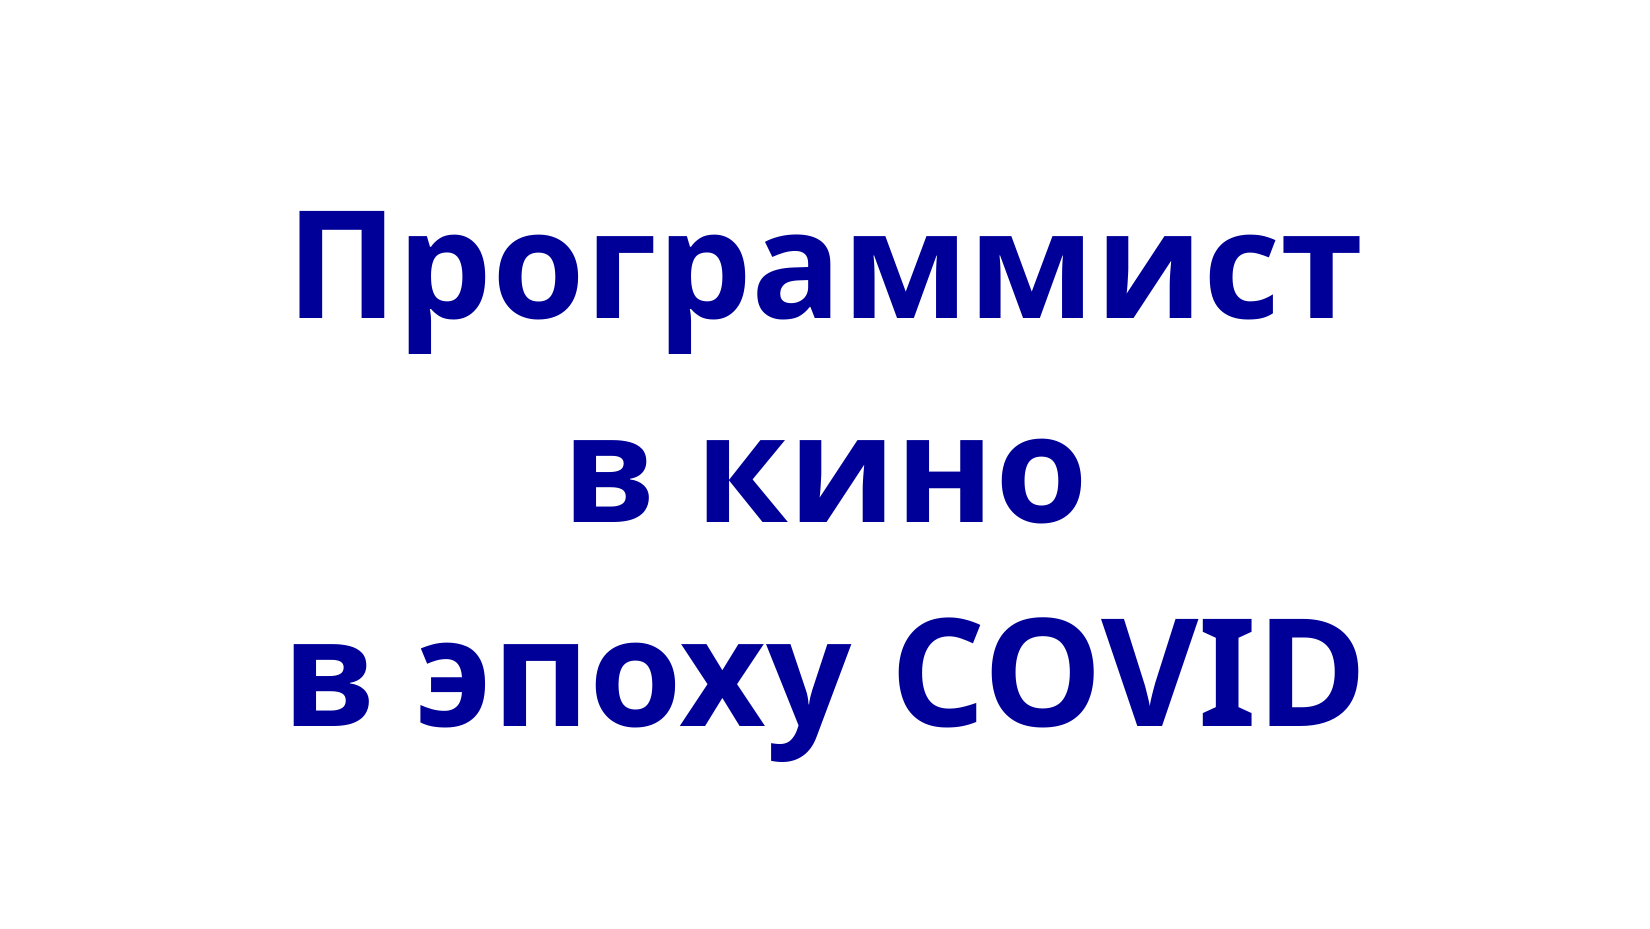

# Программист
в кино
в эпоху COVID